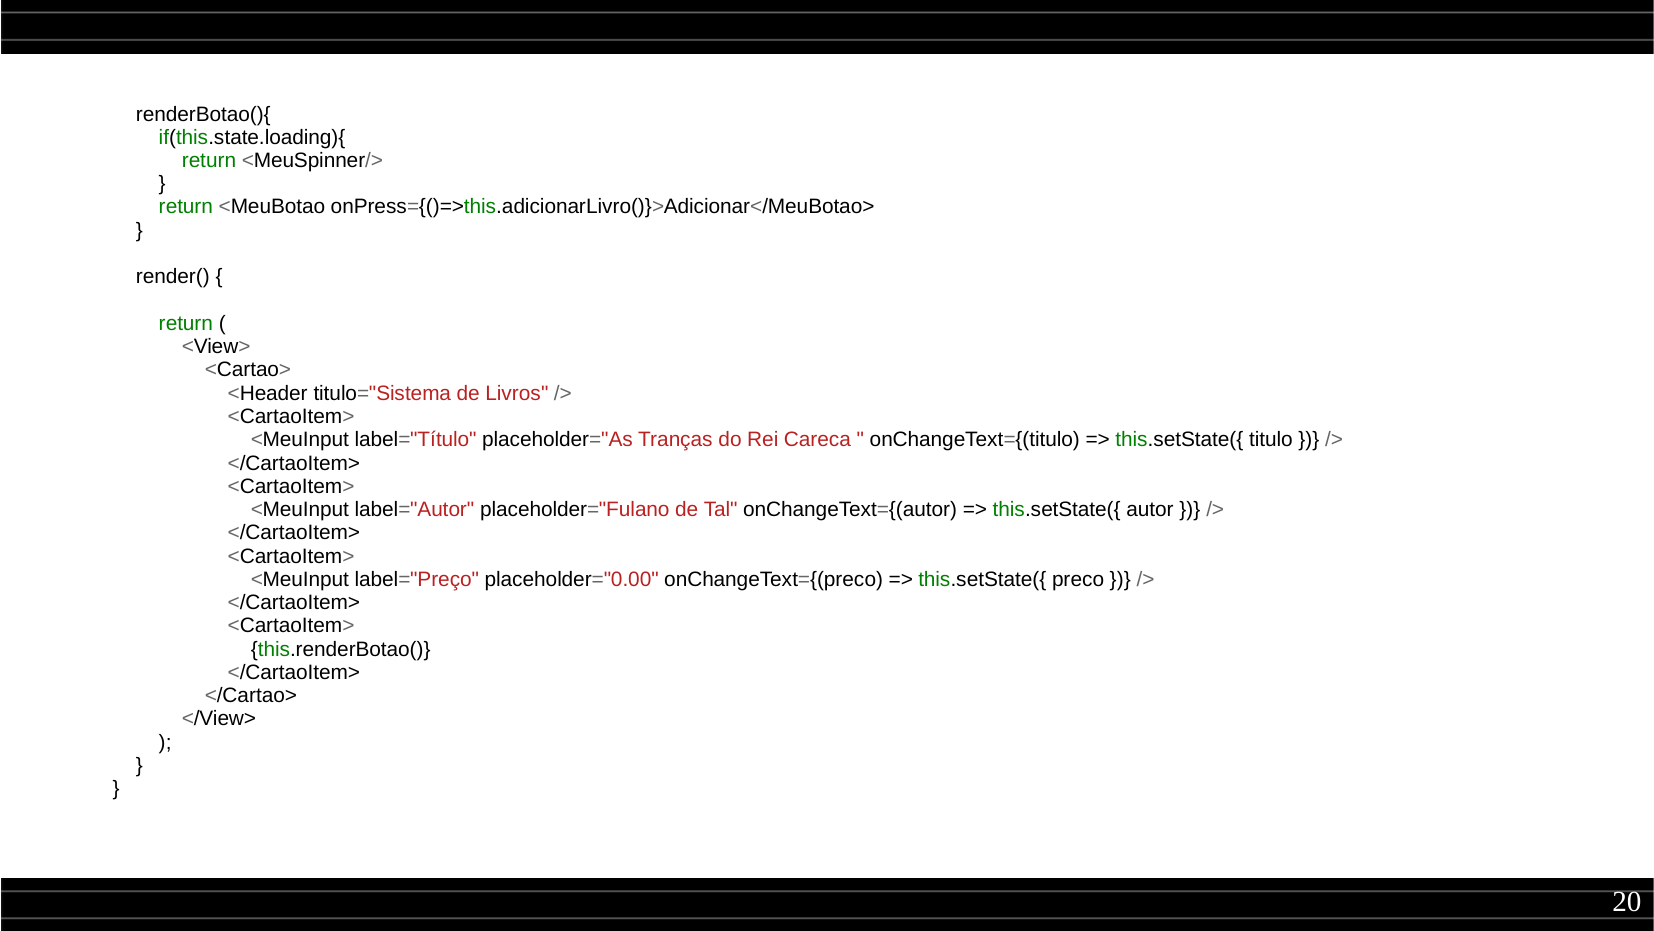

renderBotao(){
 if(this.state.loading){
 return <MeuSpinner/>
 }
 return <MeuBotao onPress={()=>this.adicionarLivro()}>Adicionar</MeuBotao>
 }
 render() {
 return (
 <View>
 <Cartao>
 <Header titulo="Sistema de Livros" />
 <CartaoItem>
 <MeuInput label="Título" placeholder="As Tranças do Rei Careca " onChangeText={(titulo) => this.setState({ titulo })} />
 </CartaoItem>
 <CartaoItem>
 <MeuInput label="Autor" placeholder="Fulano de Tal" onChangeText={(autor) => this.setState({ autor })} />
 </CartaoItem>
 <CartaoItem>
 <MeuInput label="Preço" placeholder="0.00" onChangeText={(preco) => this.setState({ preco })} />
 </CartaoItem>
 <CartaoItem>
 {this.renderBotao()}
 </CartaoItem>
 </Cartao>
 </View>
 );
 }
}